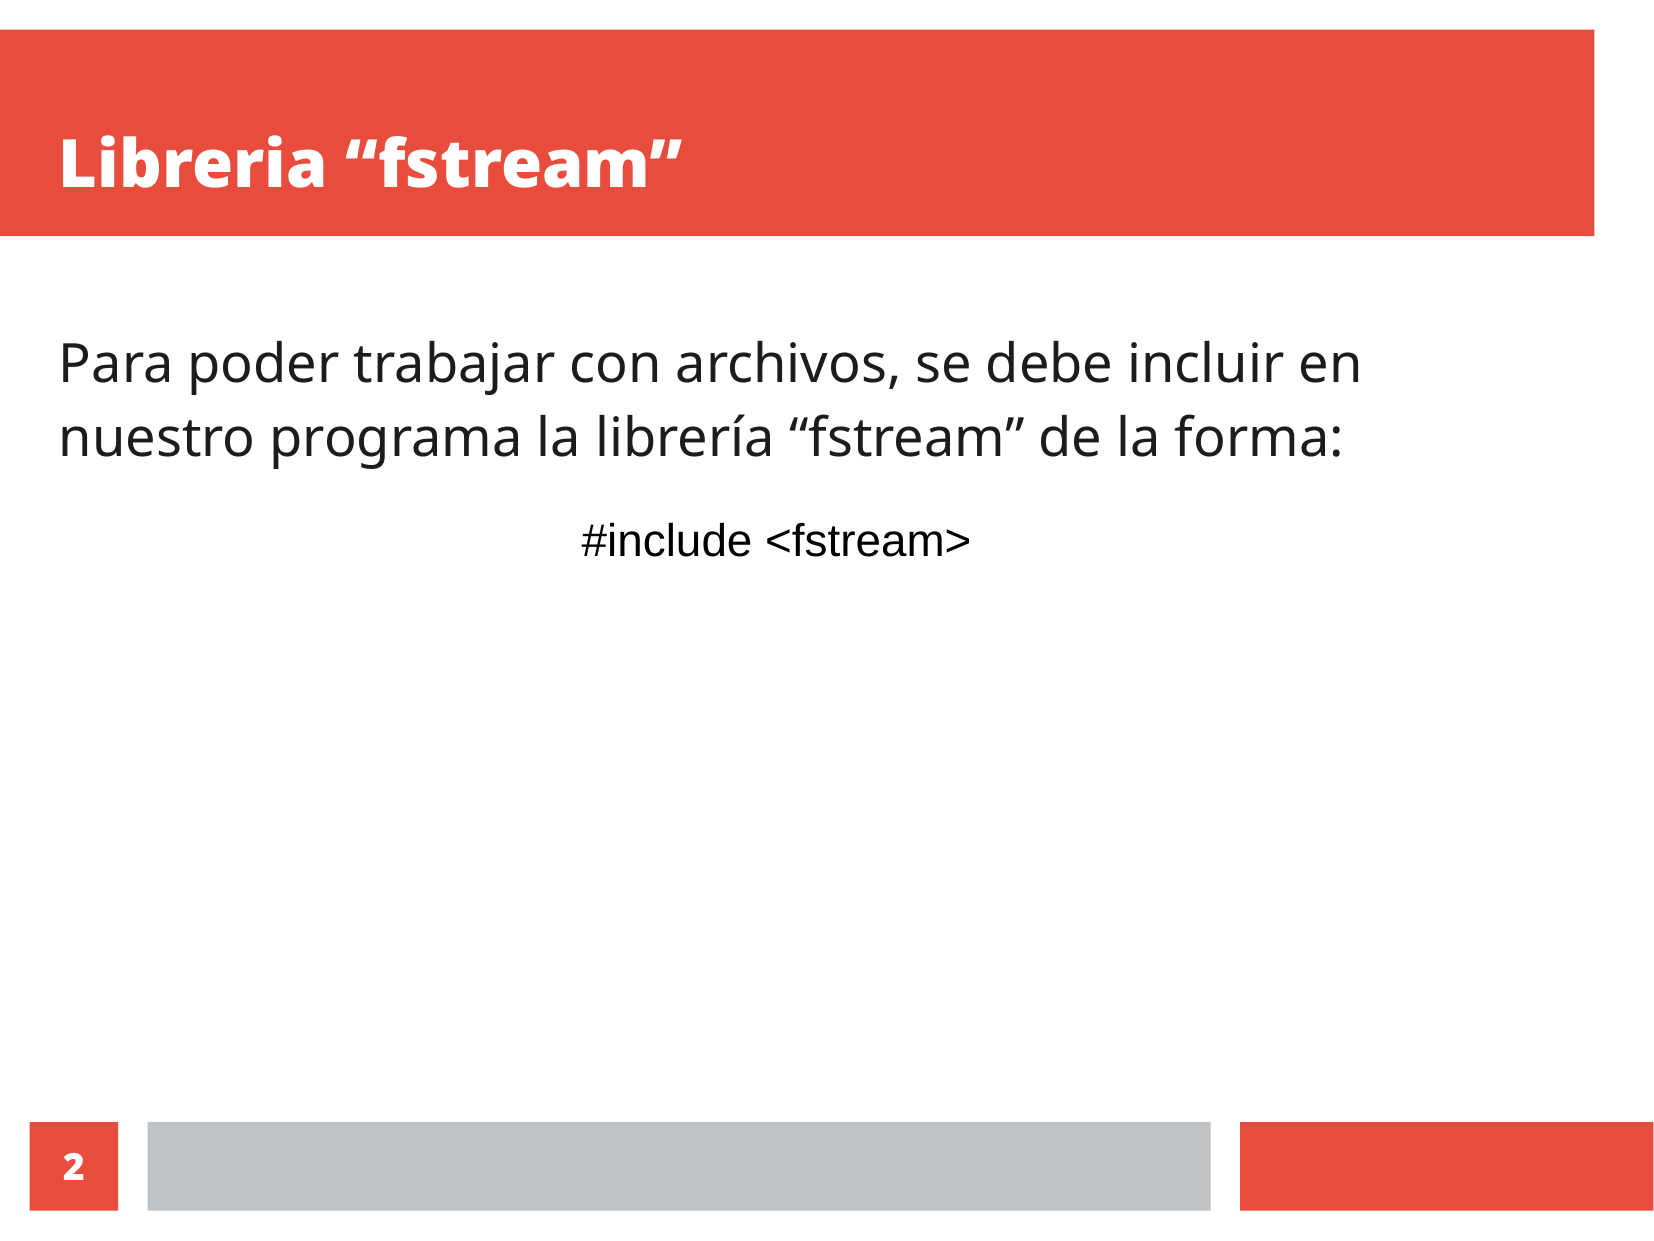

# Libreria “fstream”
Para poder trabajar con archivos, se debe incluir en nuestro programa la librería “fstream” de la forma:
#include <fstream>
2